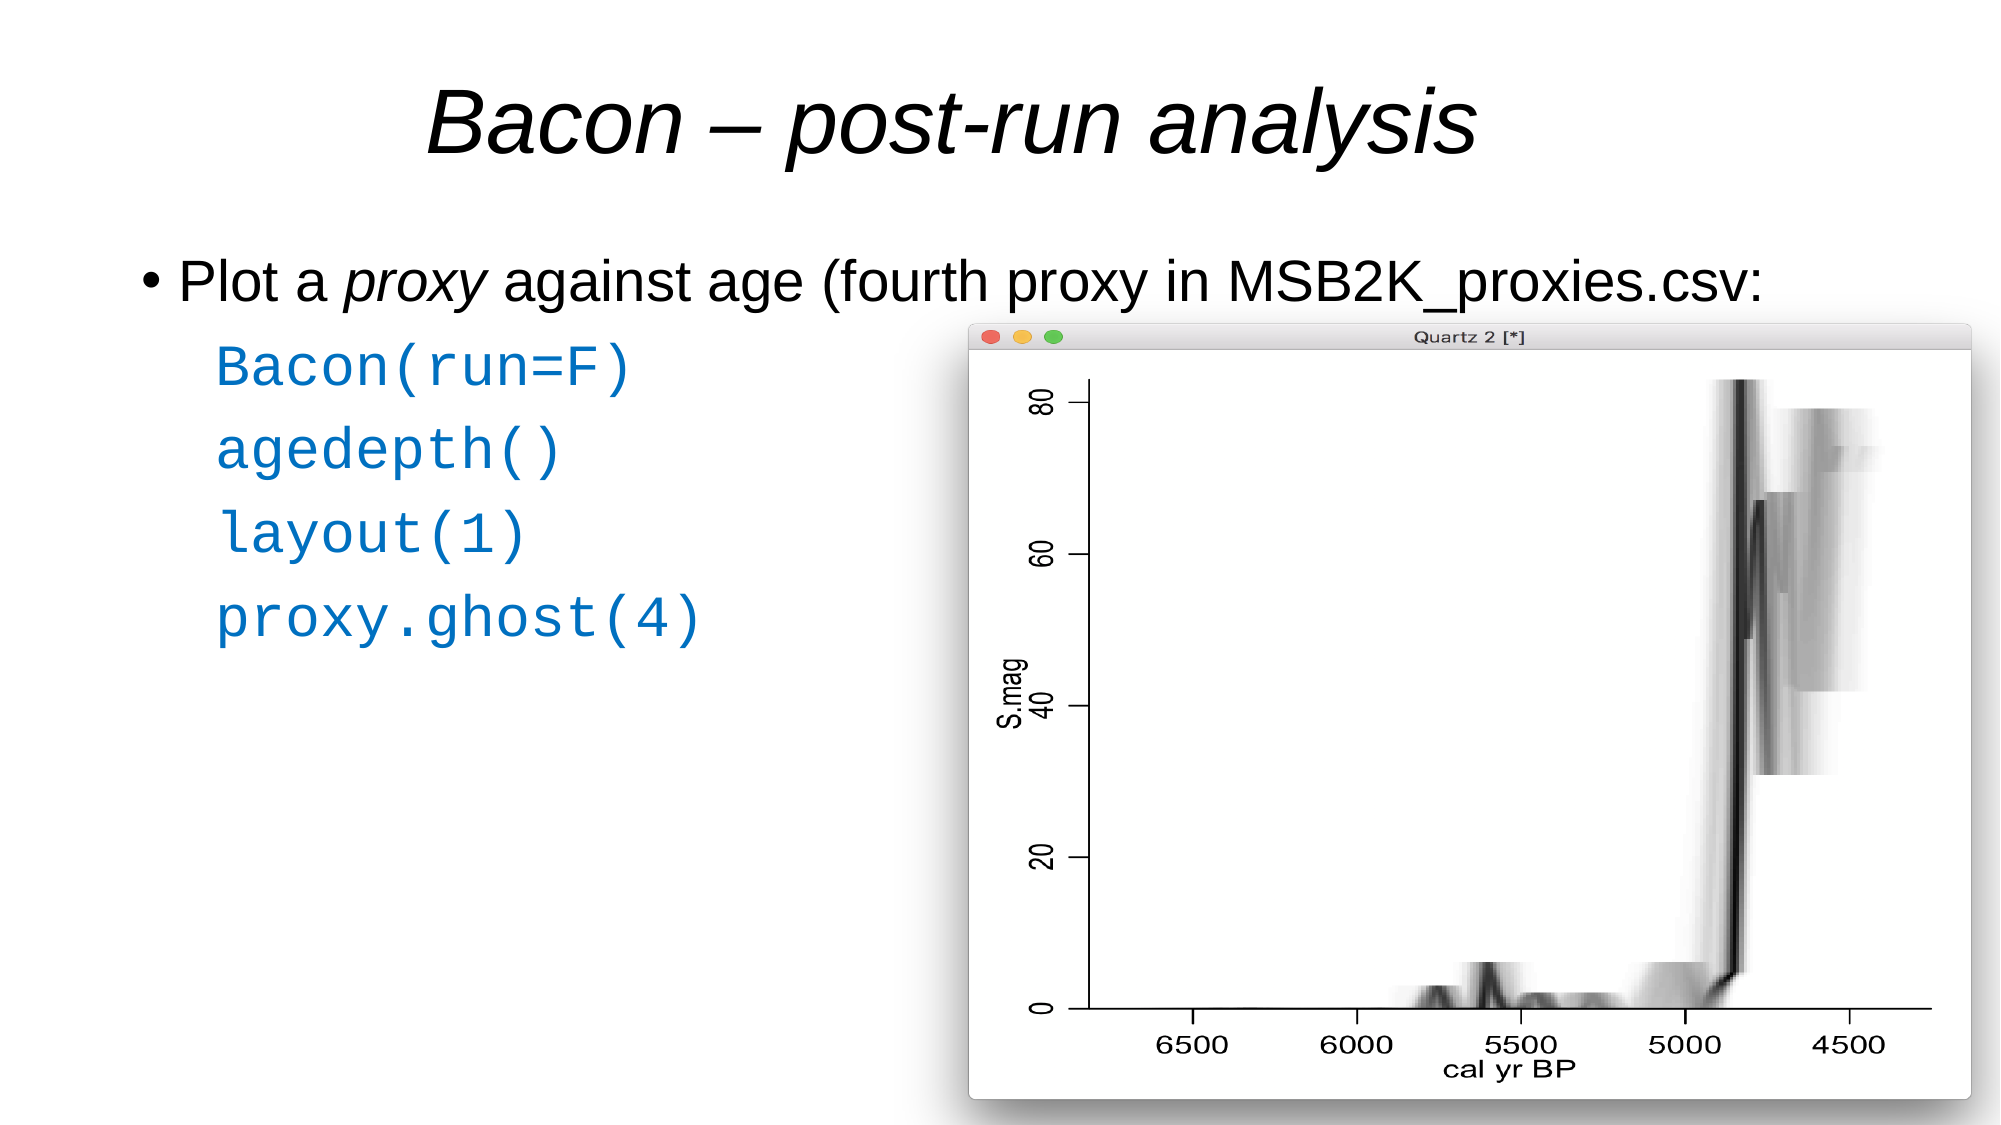

Bacon – post-run analysis
Plot a proxy against age (fourth proxy in MSB2K_proxies.csv:
	Bacon(run=F)
	agedepth()
	layout(1)
	proxy.ghost(4)